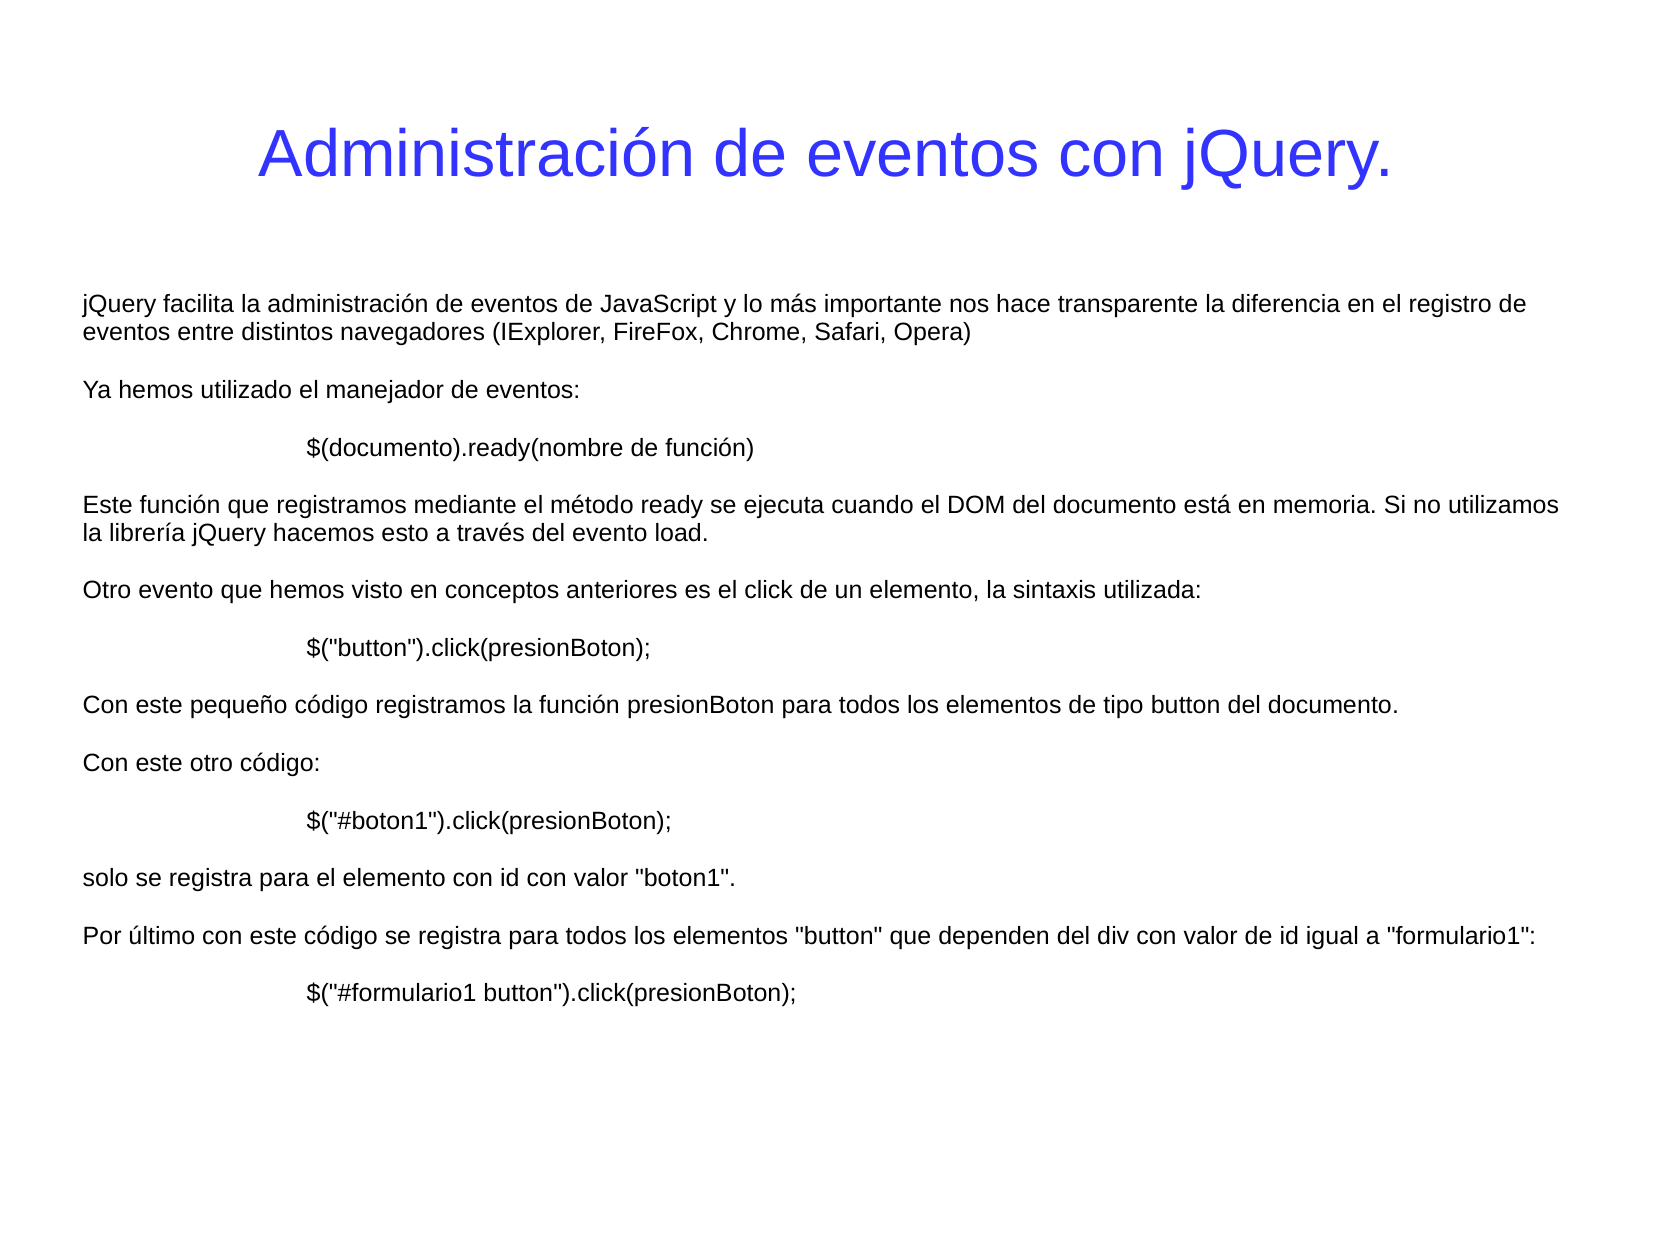

# Administración de eventos con jQuery.
jQuery facilita la administración de eventos de JavaScript y lo más importante nos hace transparente la diferencia en el registro de eventos entre distintos navegadores (IExplorer, FireFox, Chrome, Safari, Opera)
Ya hemos utilizado el manejador de eventos:
 $(documento).ready(nombre de función)
Este función que registramos mediante el método ready se ejecuta cuando el DOM del documento está en memoria. Si no utilizamos la librería jQuery hacemos esto a través del evento load.
Otro evento que hemos visto en conceptos anteriores es el click de un elemento, la sintaxis utilizada:
 $("button").click(presionBoton);
Con este pequeño código registramos la función presionBoton para todos los elementos de tipo button del documento.
Con este otro código:
 $("#boton1").click(presionBoton);
solo se registra para el elemento con id con valor "boton1".
Por último con este código se registra para todos los elementos "button" que dependen del div con valor de id igual a "formulario1":
 $("#formulario1 button").click(presionBoton);